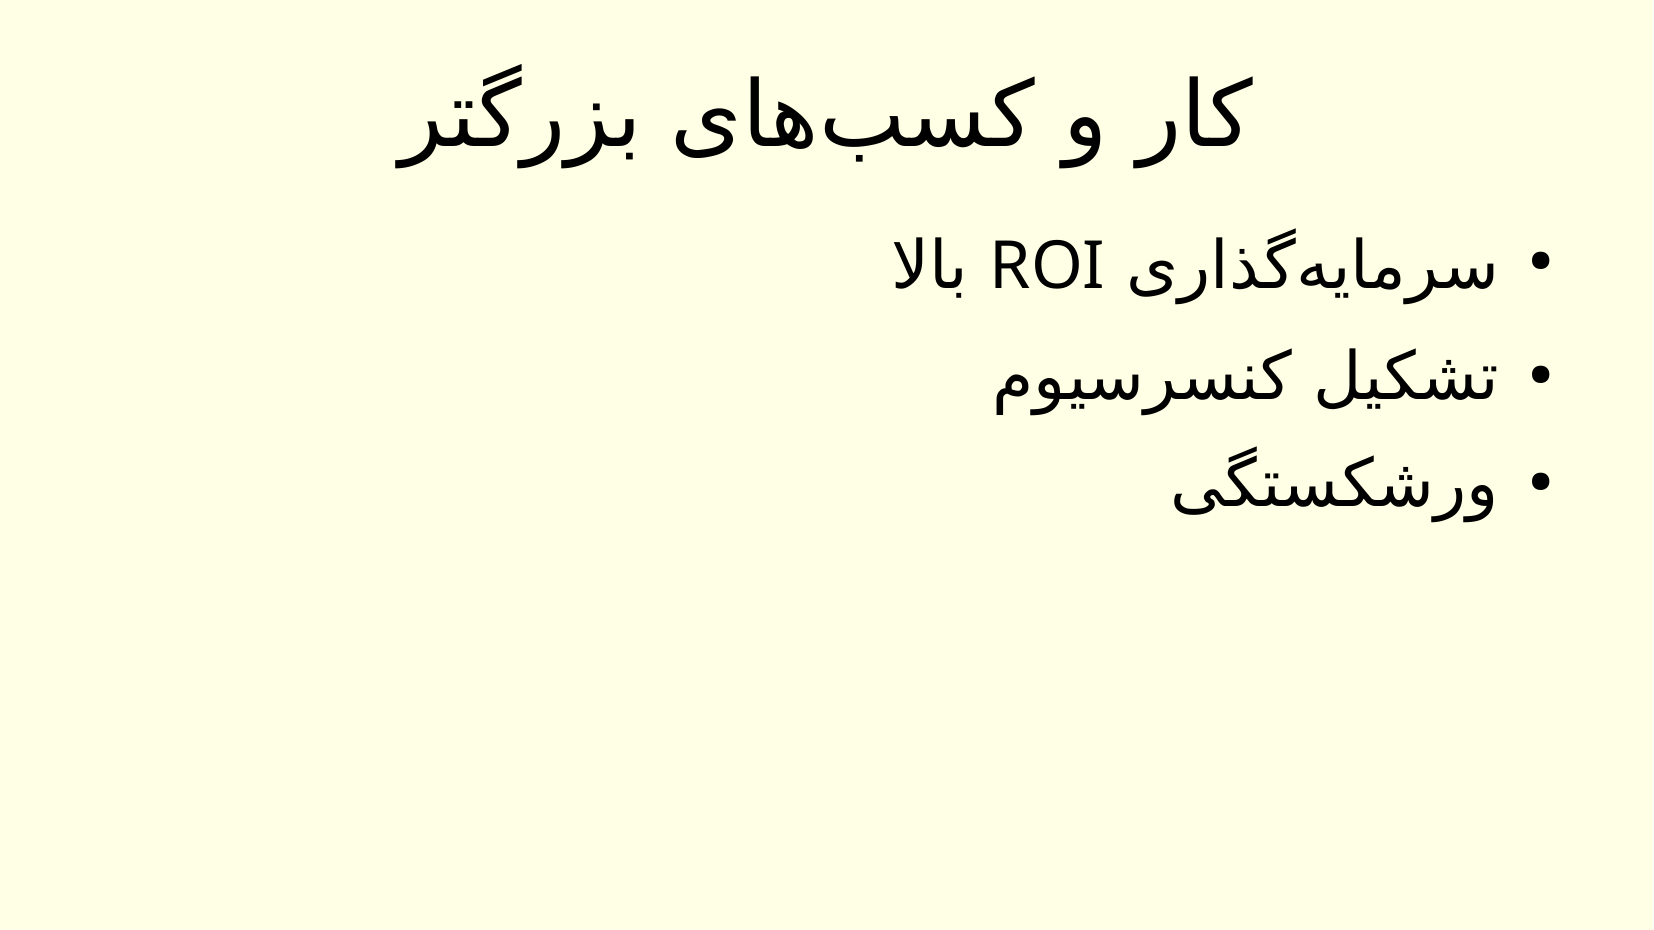

# کار و کسب‌های بزرگتر
سرمایه‌گذاری ROI بالا
تشکیل کنسرسیوم
ورشکستگی